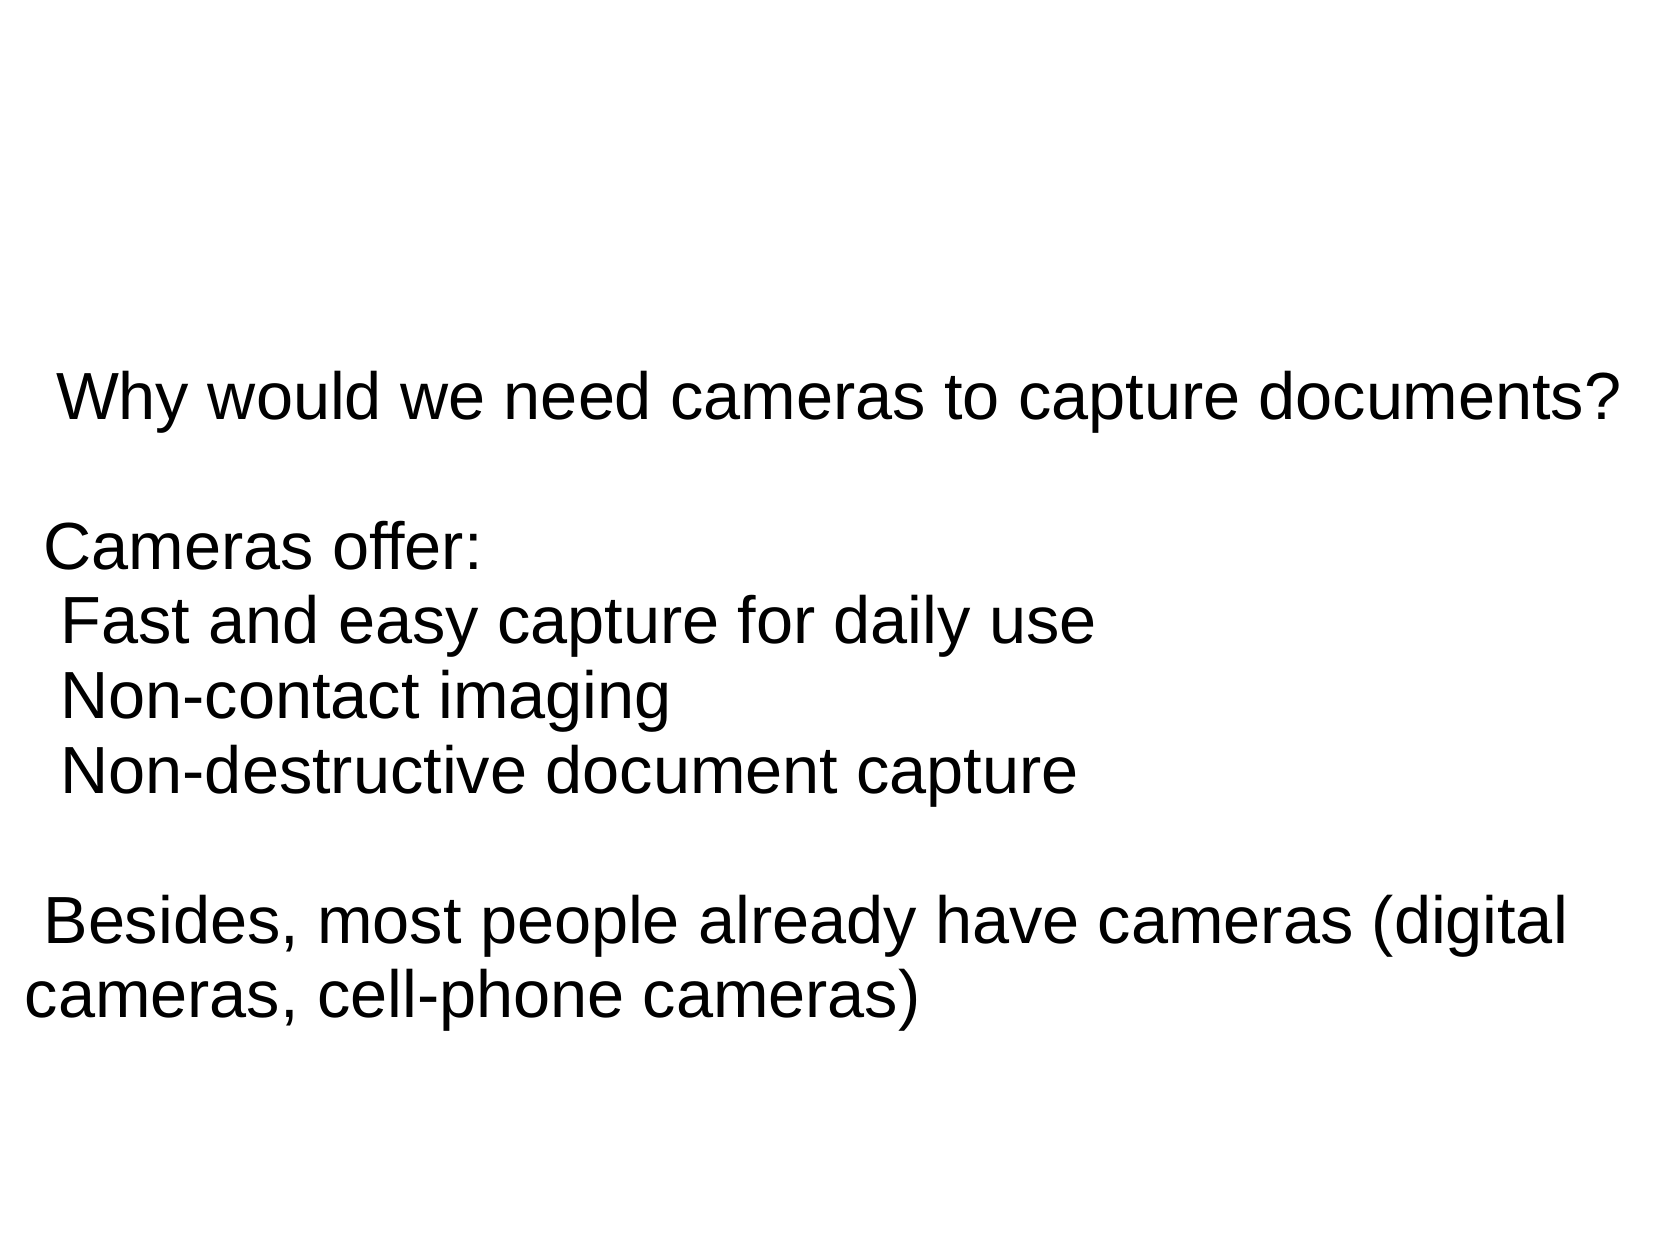

#
Why would we need cameras to capture documents?
 Cameras offer:
Fast and easy capture for daily use
Non-contact imaging
Non-destructive document capture
 Besides, most people already have cameras (digital cameras, cell-phone cameras)